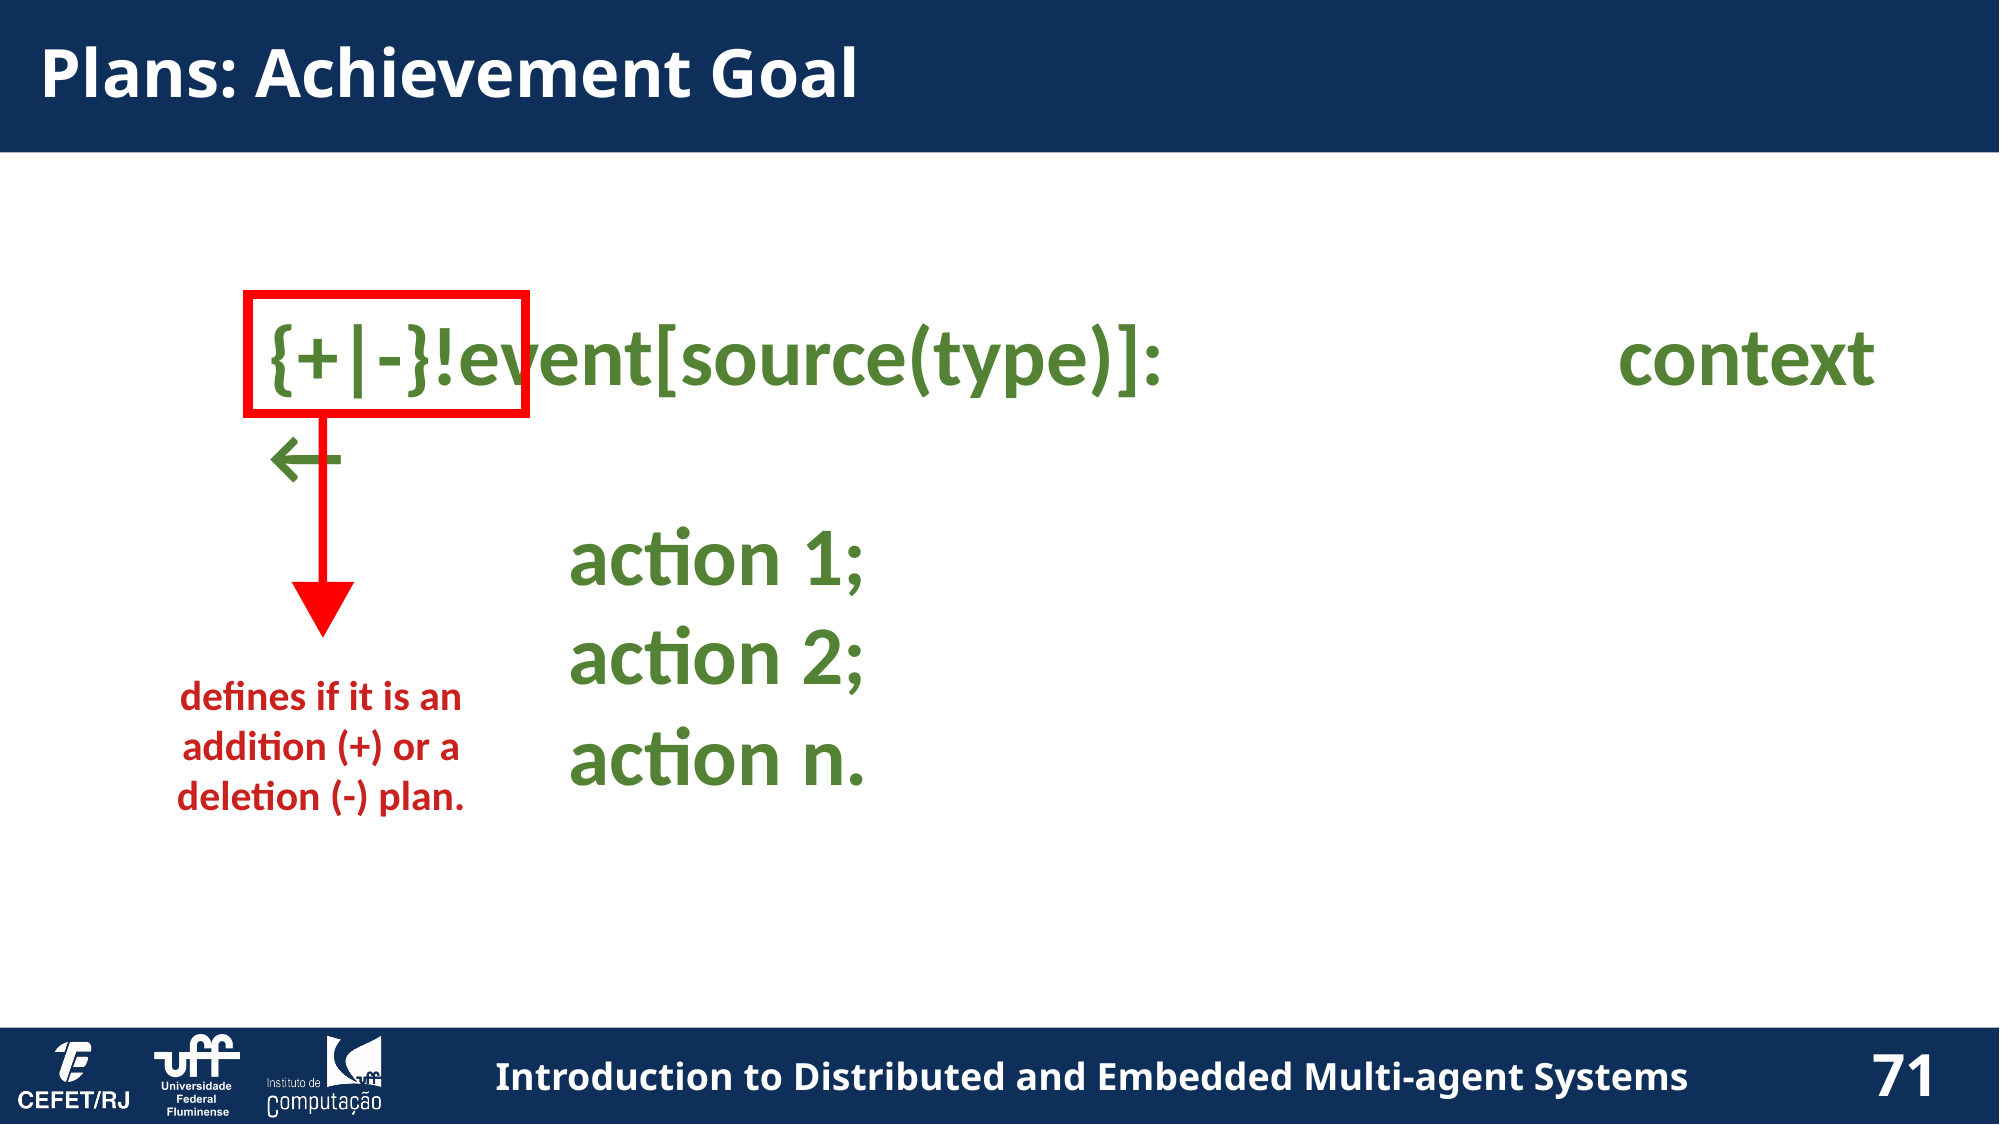

Plans: Achievement Goal
{+|-}!event[source(type)]: 			context ←
		action 1;
		action 2;
		action n.
defines if it is an addition (+) or a deletion (-) plan.